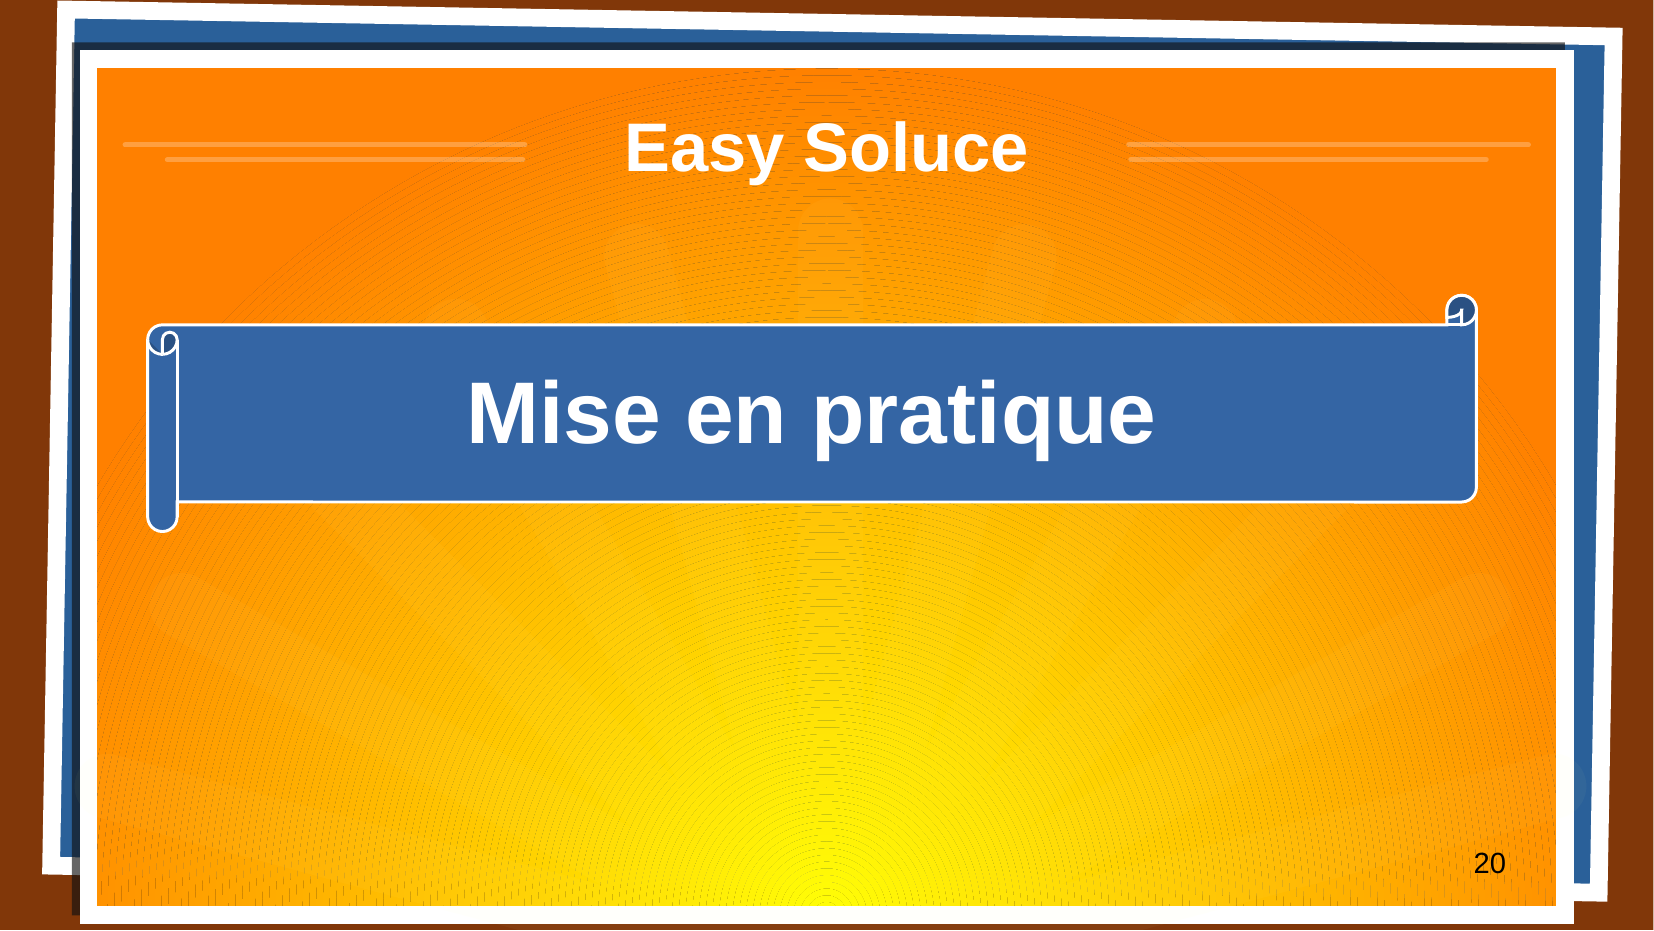

# Easy Soluce
Mise en pratique
20